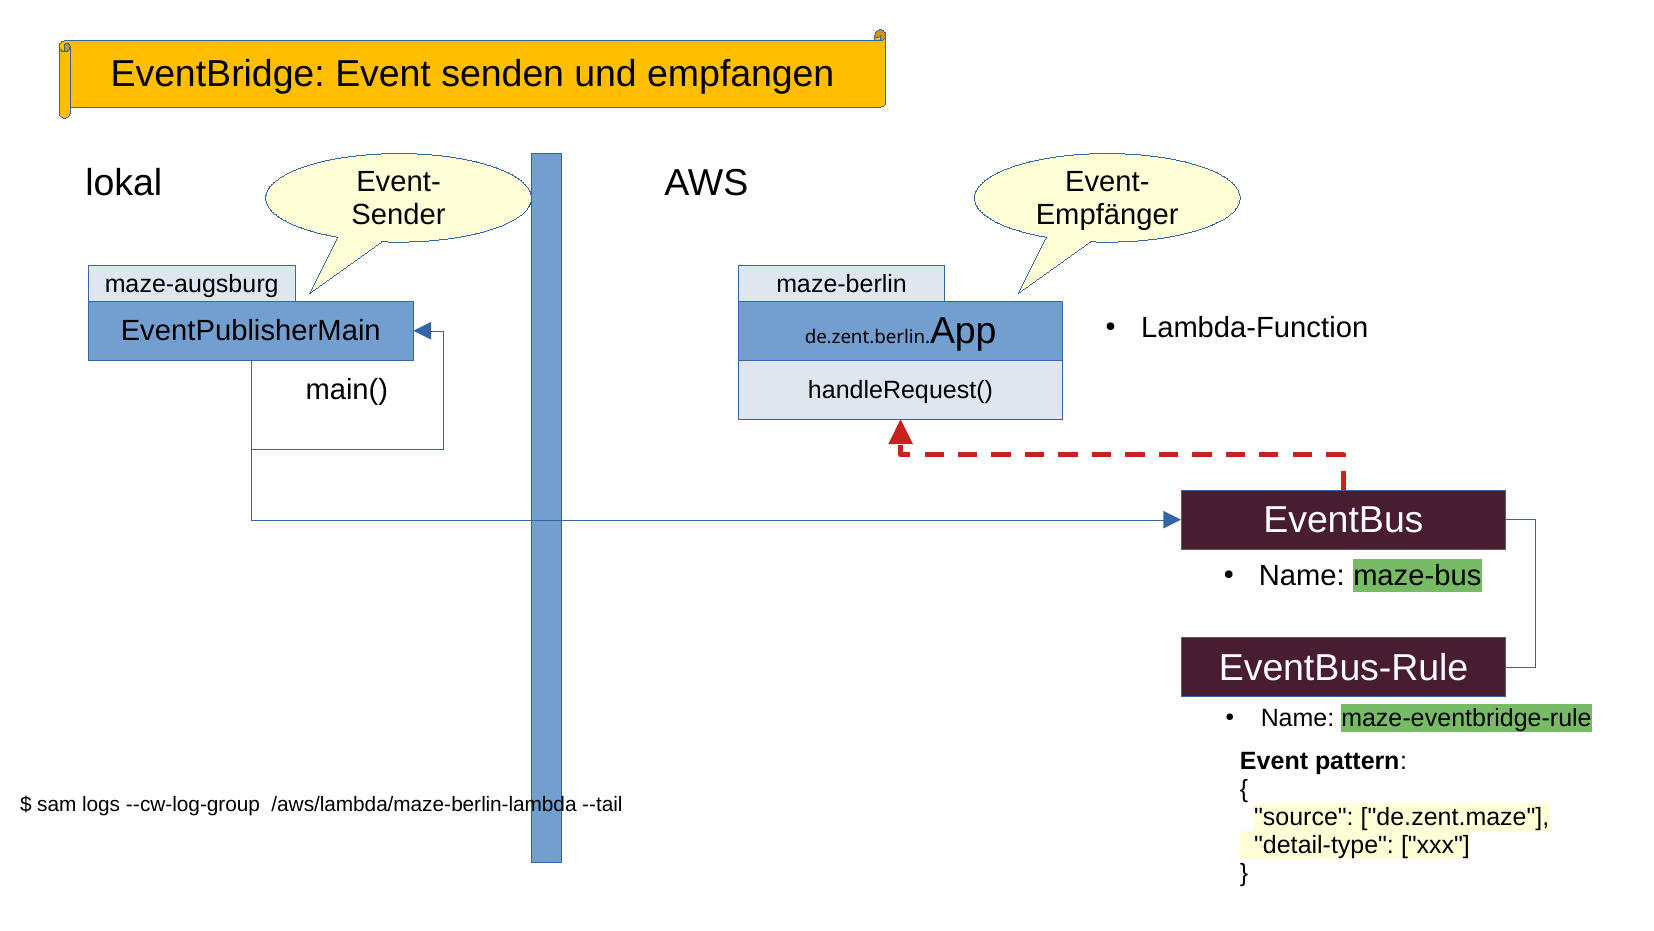

EventBridge: Event senden und empfangen
lokal
Event-Sender
AWS
Event-Empfänger
maze-augsburg
maze-berlin
EventPublisherMain
de.zent.berlin.App
Lambda-Function
handleRequest()
EventBus
Name: maze-bus
EventBus-Rule
Name: maze-eventbridge-rule
Event pattern:
{
 "source": ["de.zent.maze"],
 "detail-type": ["xxx"]
}
$ sam logs --cw-log-group  /aws/lambda/maze-berlin-lambda --tail